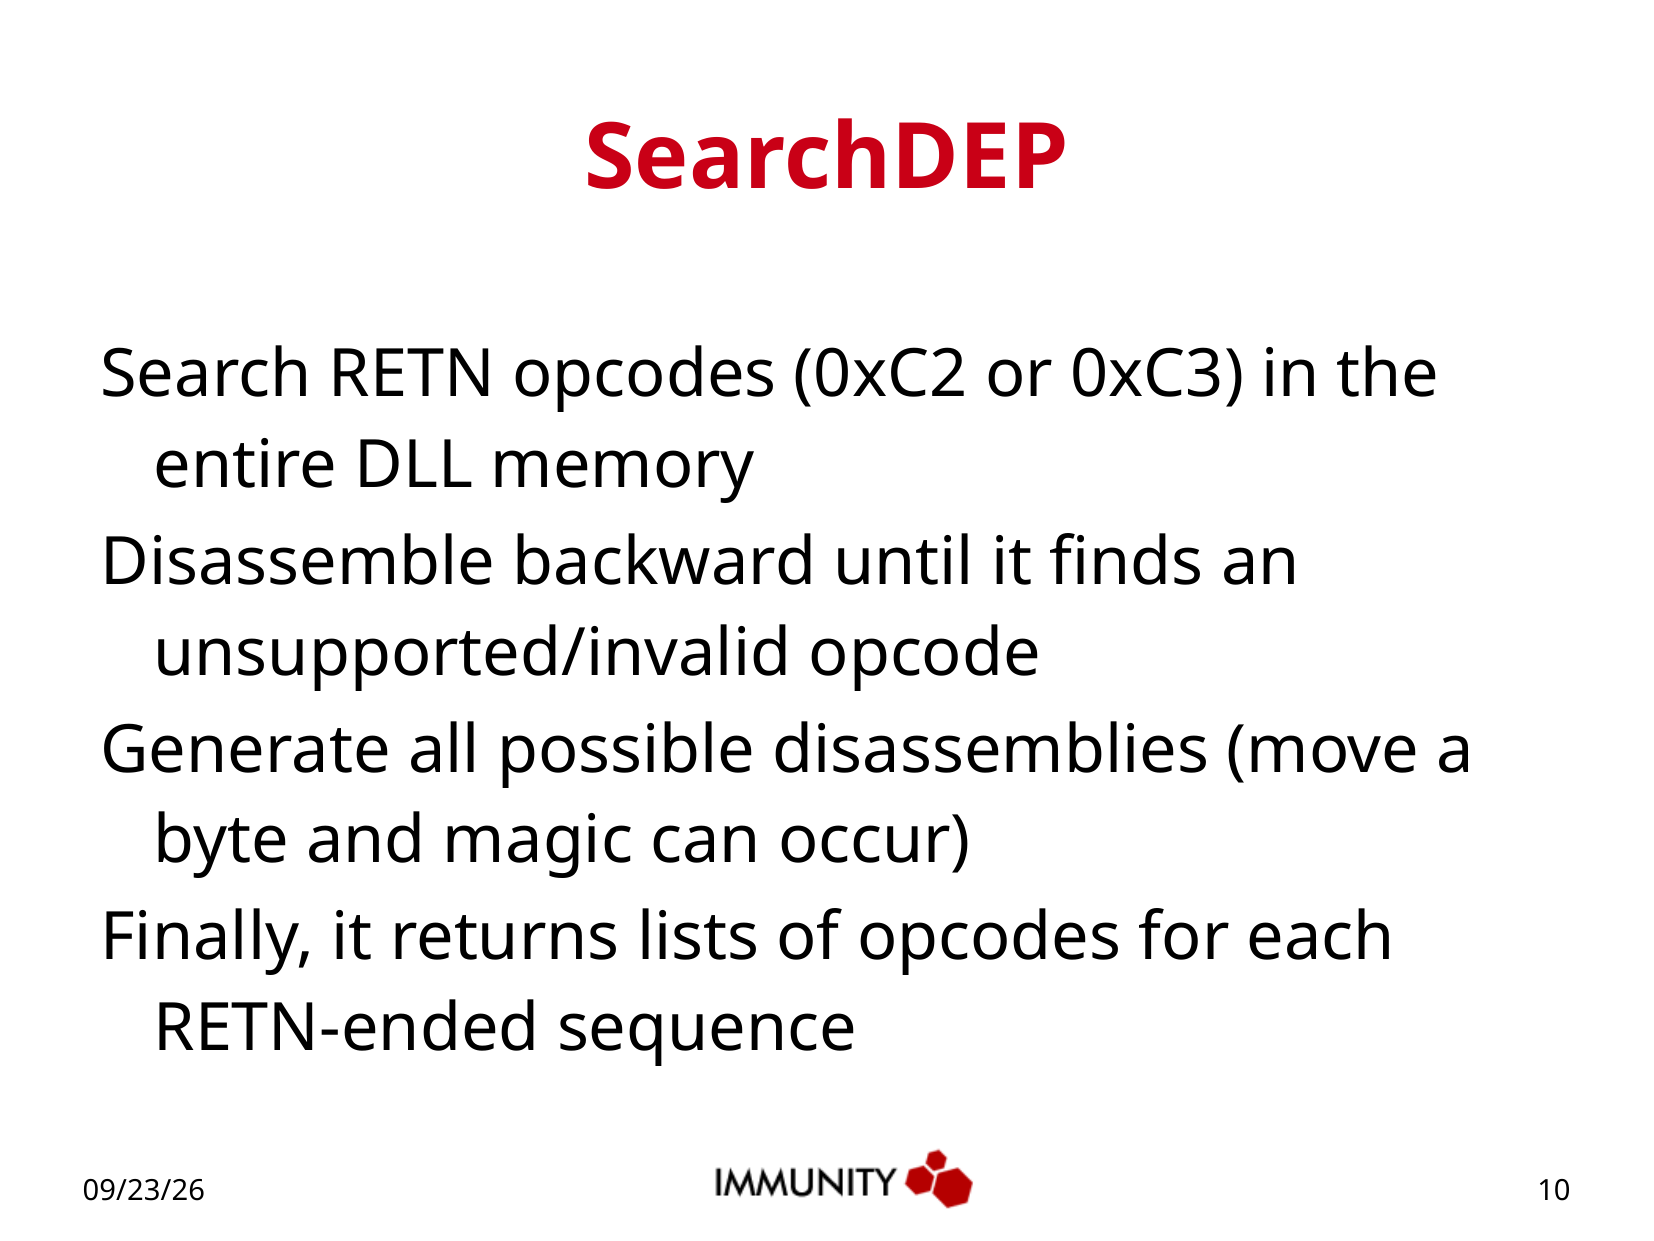

# SearchDEP
Search RETN opcodes (0xC2 or 0xC3) in the entire DLL memory
Disassemble backward until it finds an unsupported/invalid opcode
Generate all possible disassemblies (move a byte and magic can occur)
Finally, it returns lists of opcodes for each RETN-ended sequence
10